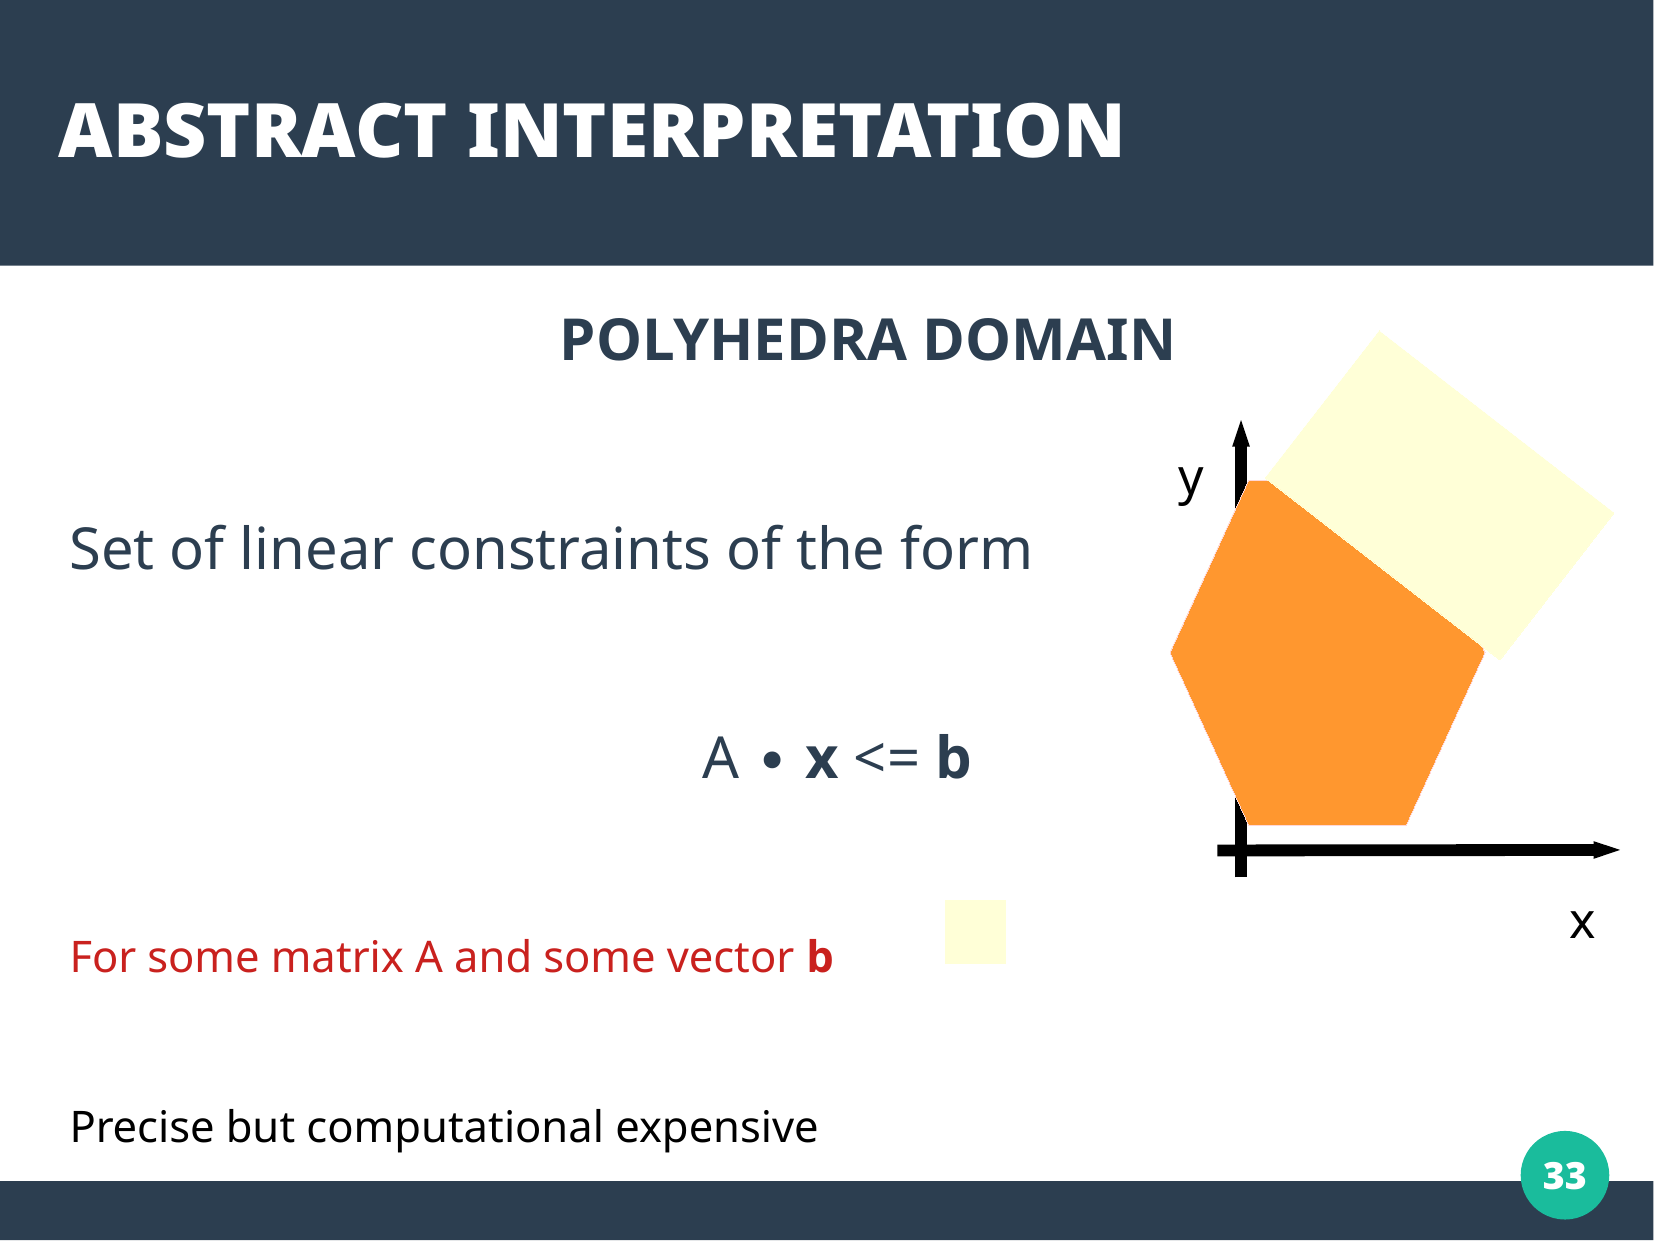

# ABSTRACT INTERPRETATION
POLYHEDRA DOMAIN
Set of linear constraints of the form
A ∙ x <= b
For some matrix A and some vector b
Precise but computational expensive
y
x
33